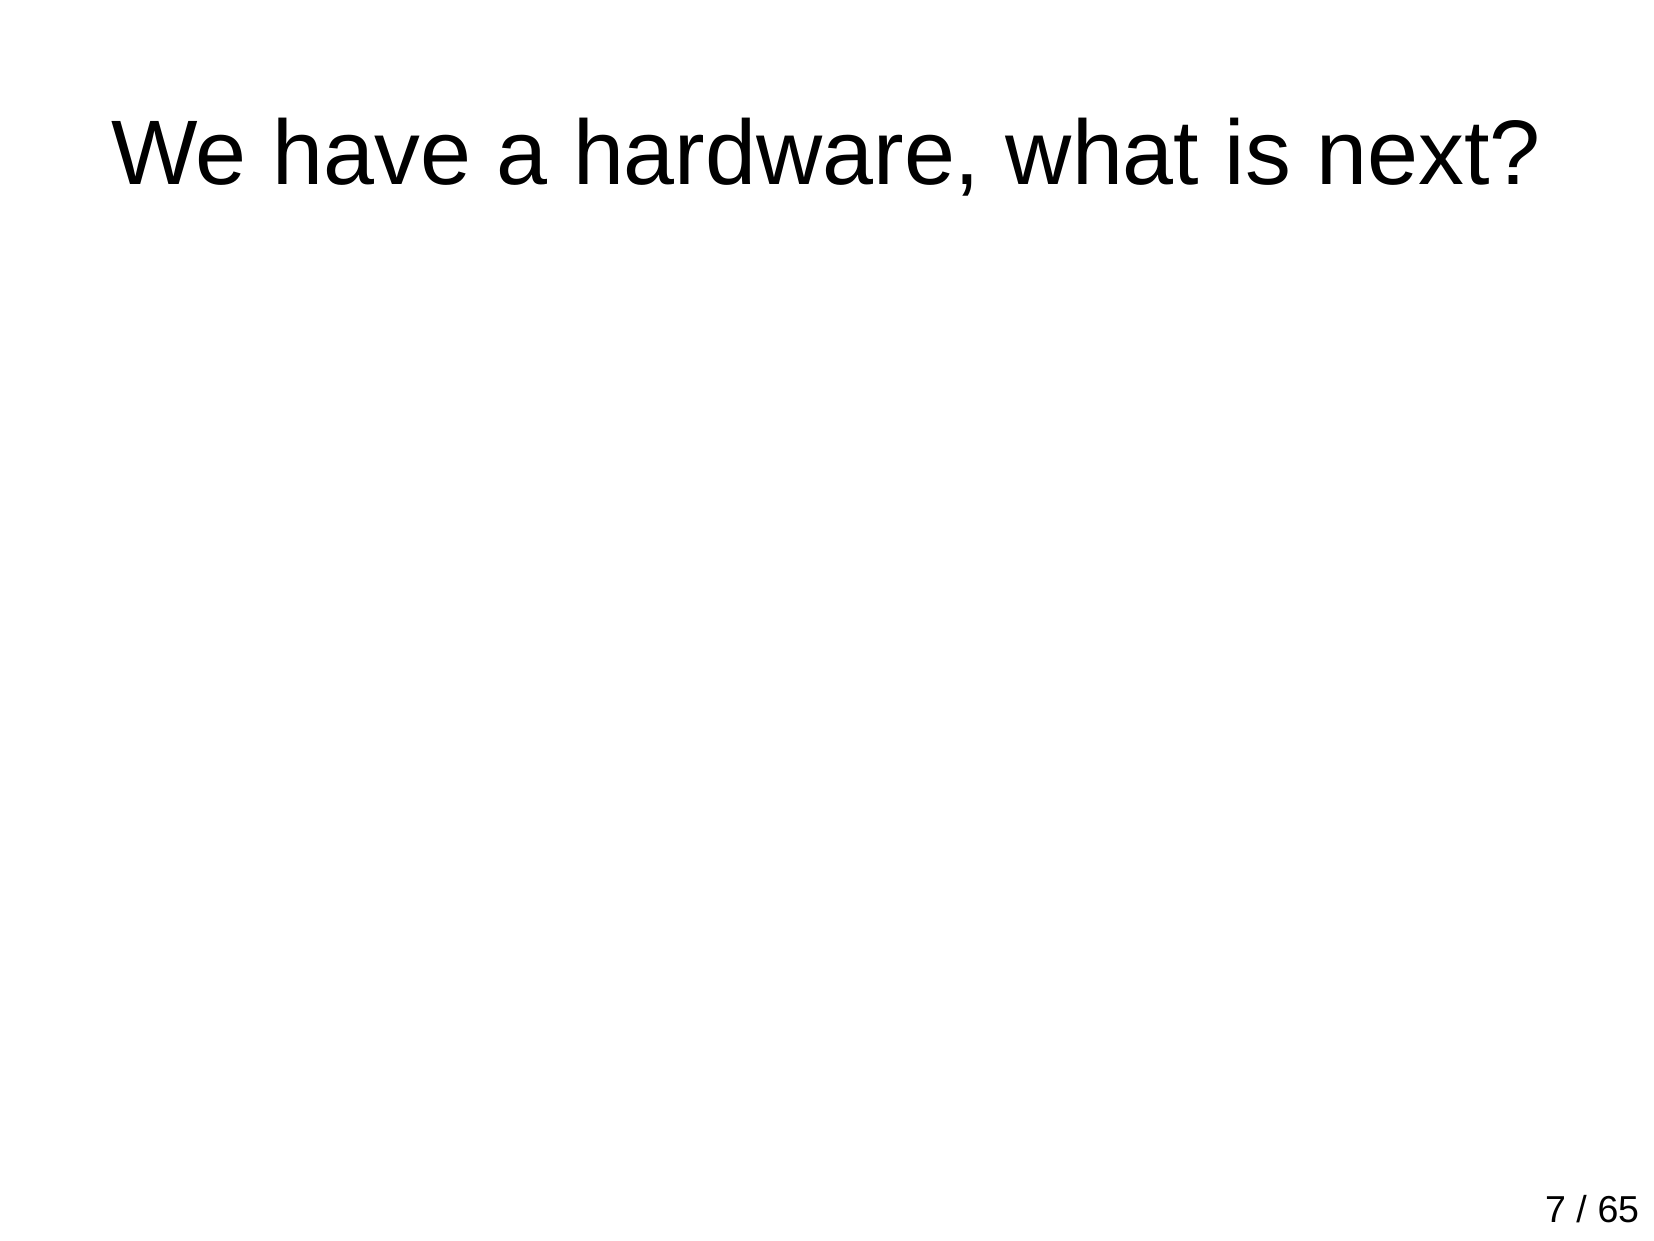

# We have a hardware, what is next?